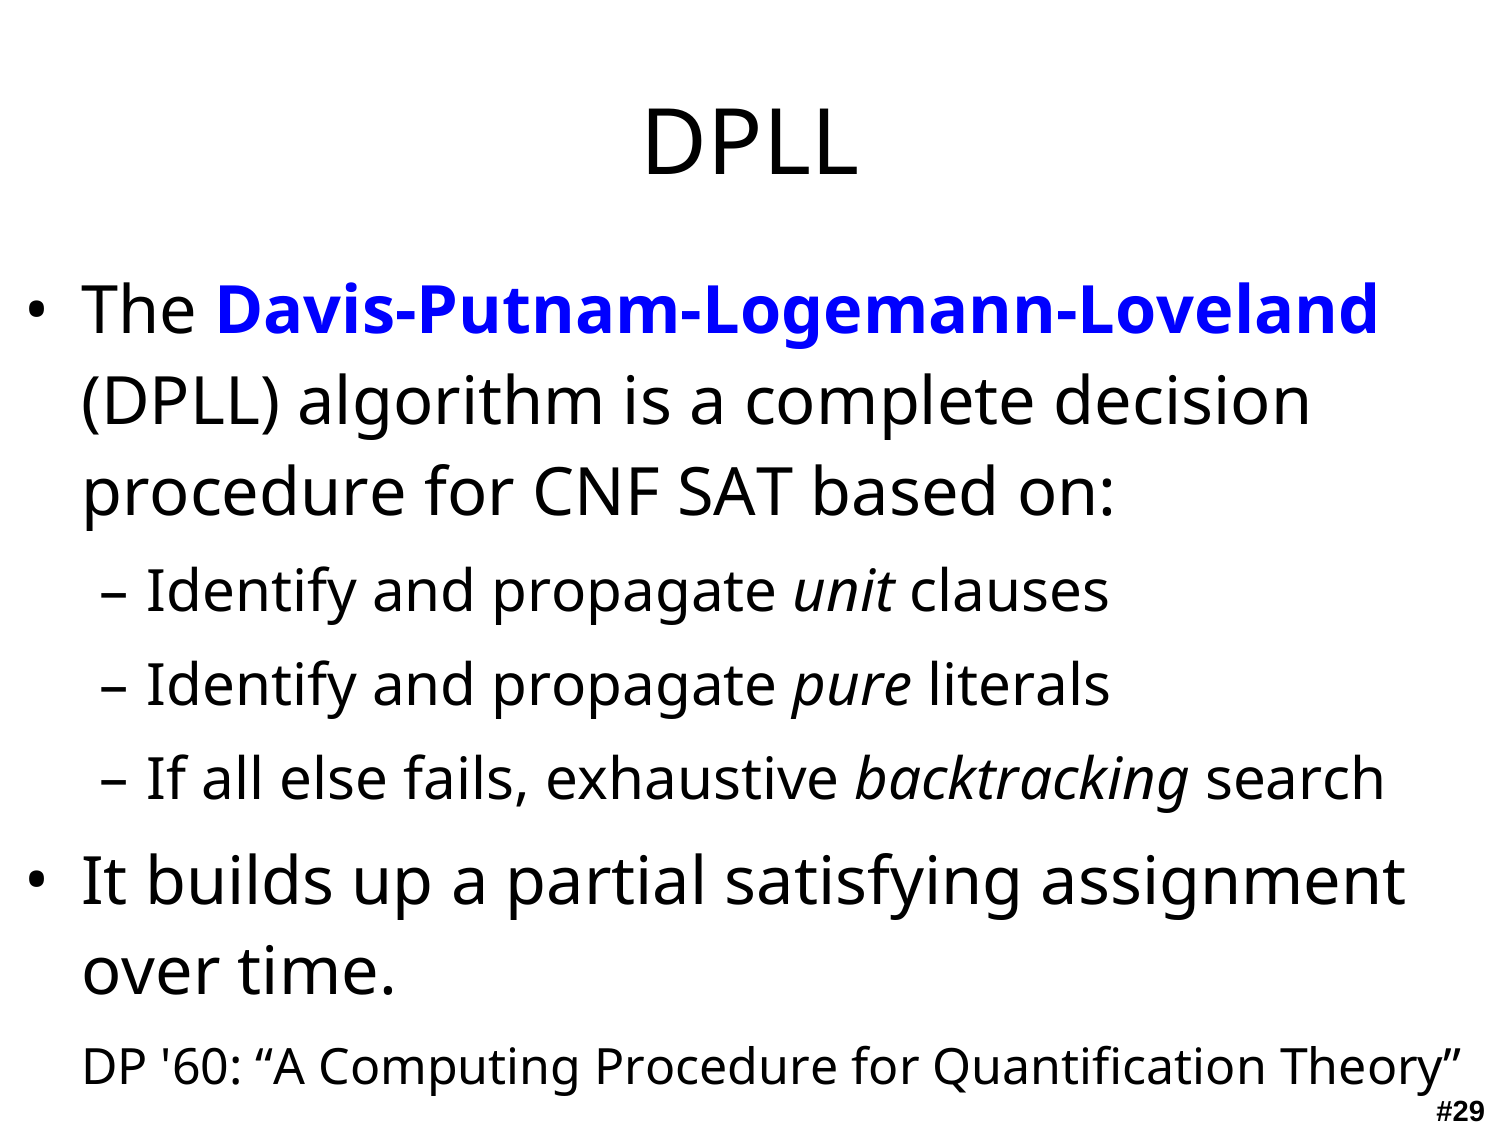

# DPLL
The Davis-Putnam-Logemann-Loveland (DPLL) algorithm is a complete decision procedure for CNF SAT based on:
Identify and propagate unit clauses
Identify and propagate pure literals
If all else fails, exhaustive backtracking search
It builds up a partial satisfying assignment over time.
DP '60: “A Computing Procedure for Quantification Theory”
DLL '62: “A Machine Program for Theorem Proving”
29